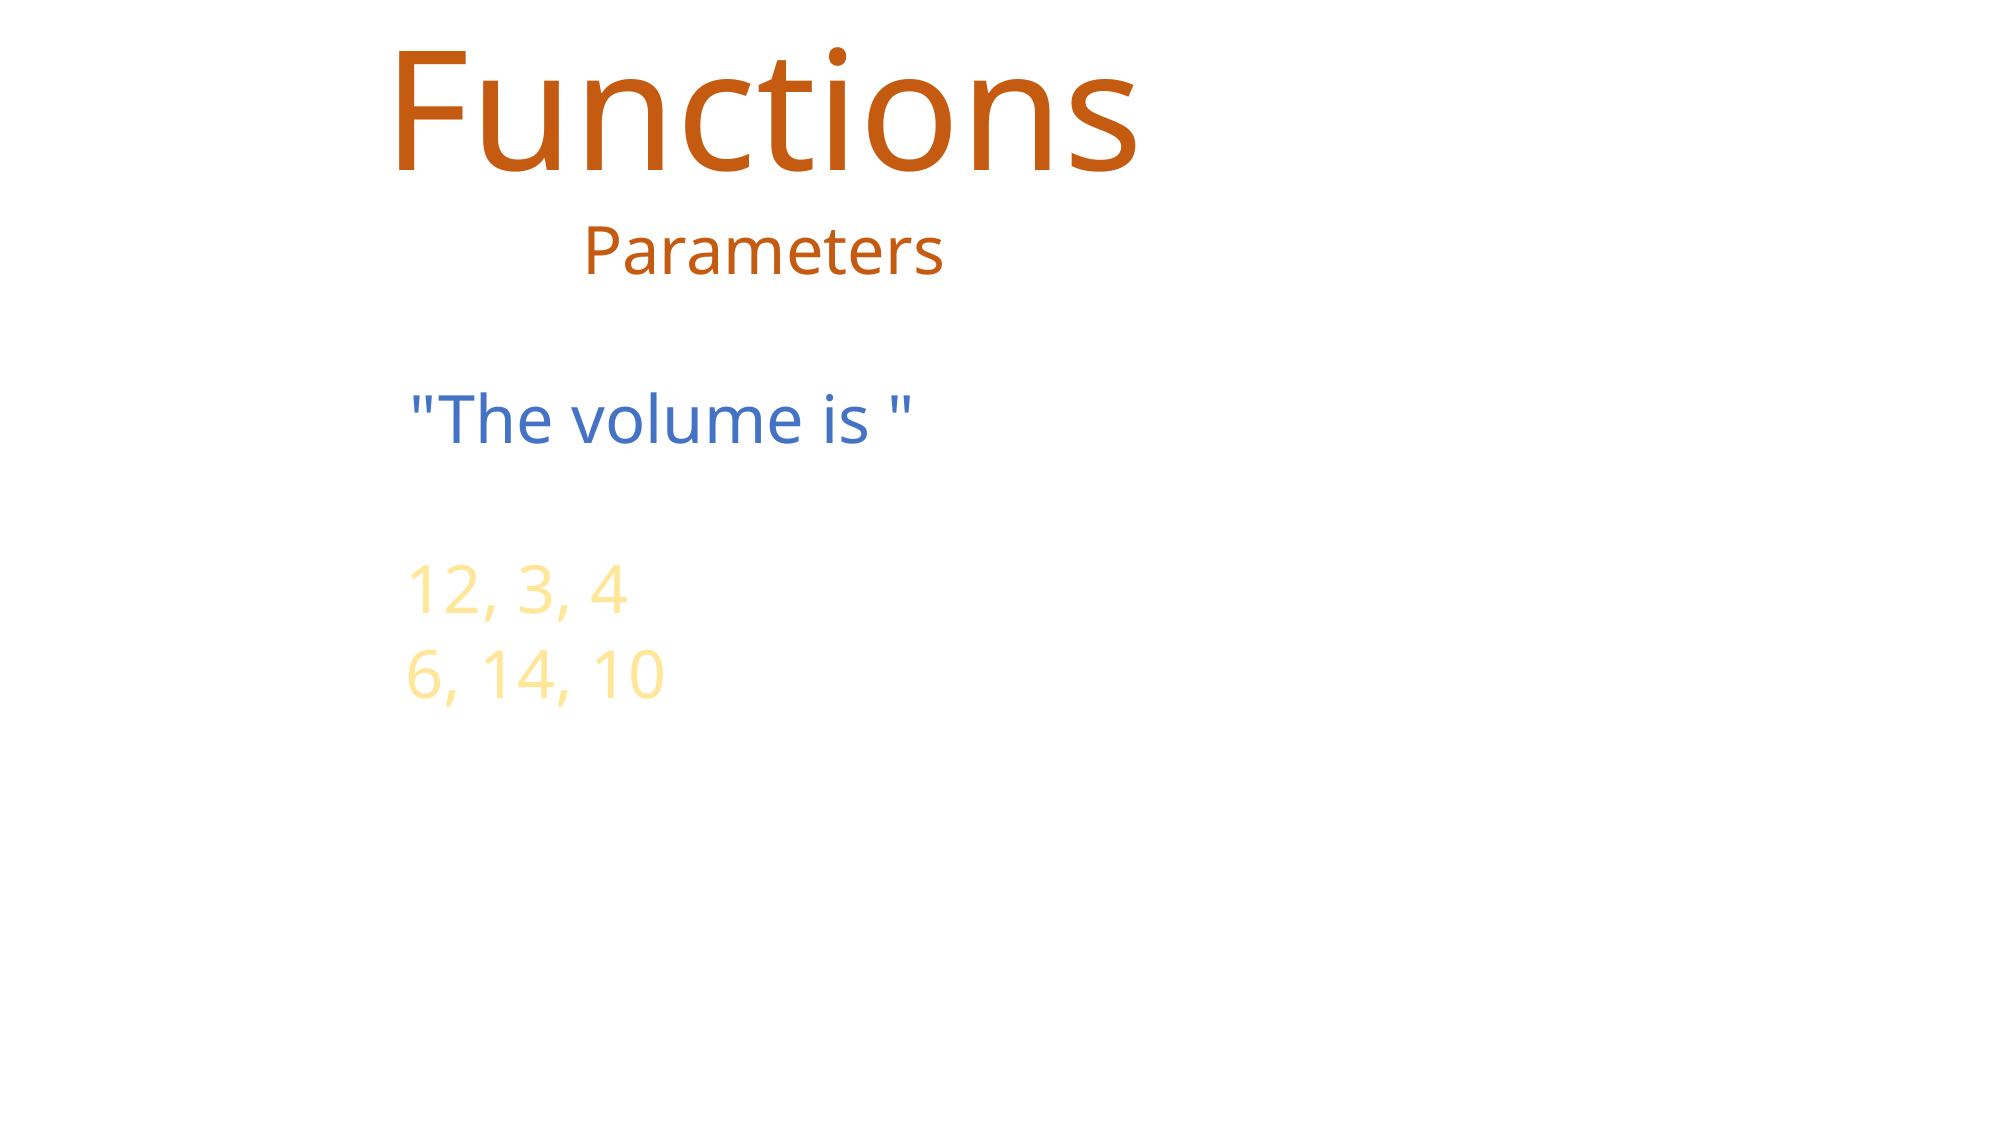

# Functions
Parameters
def volume(x, y, z):
 print( "The volume is " + str(x * y * z))
volume(12, 3, 4)
volume(6, 14, 10)